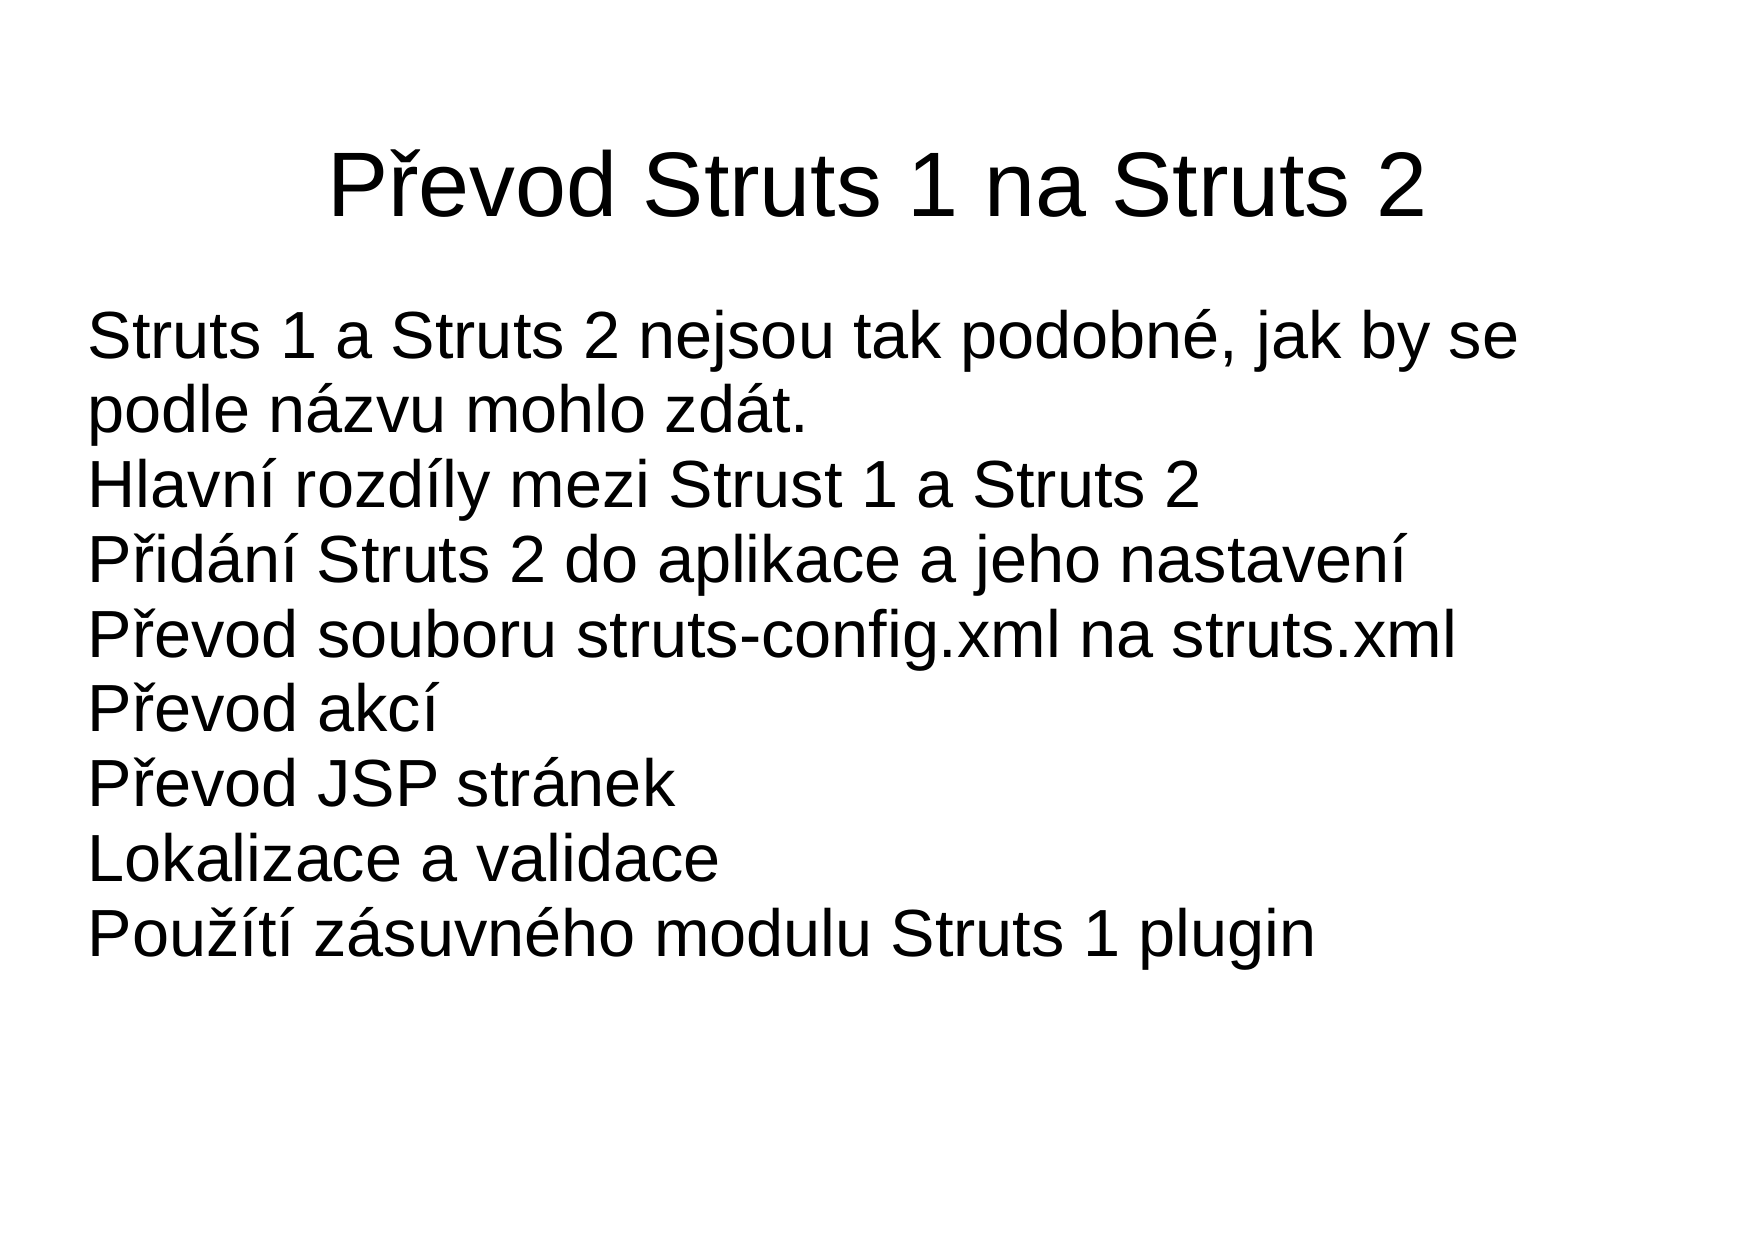

# Převod Struts 1 na Struts 2
Struts 1 a Struts 2 nejsou tak podobné, jak by se podle názvu mohlo zdát.
Hlavní rozdíly mezi Strust 1 a Struts 2
Přidání Struts 2 do aplikace a jeho nastavení
Převod souboru struts-config.xml na struts.xml
Převod akcí
Převod JSP stránek
Lokalizace a validace
Použítí zásuvného modulu Struts 1 plugin